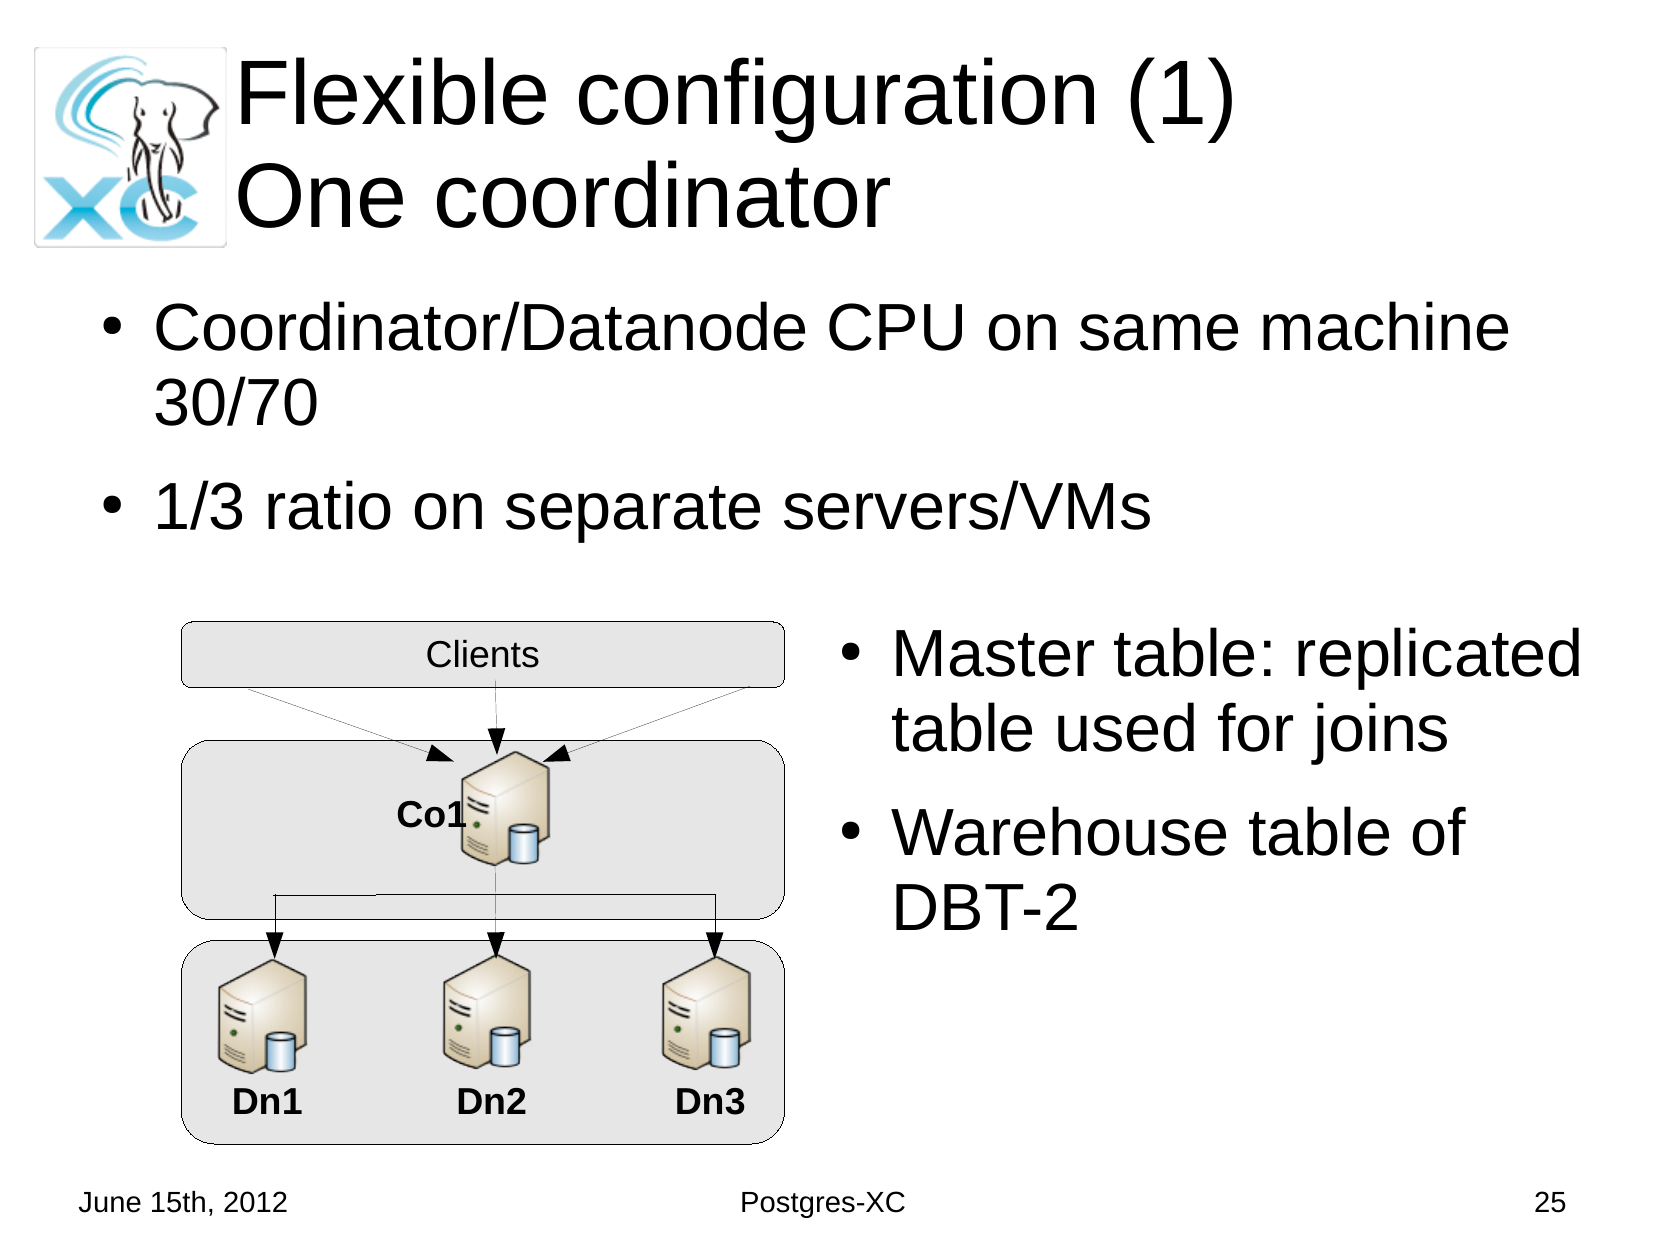

# Flexible configuration (1) One coordinator
Coordinator/Datanode CPU on same machine 30/70
1/3 ratio on separate servers/VMs
Master table: replicated table used for joins
Warehouse table of DBT-2
Clients
Co1
Dn1
Dn2
Dn3
25